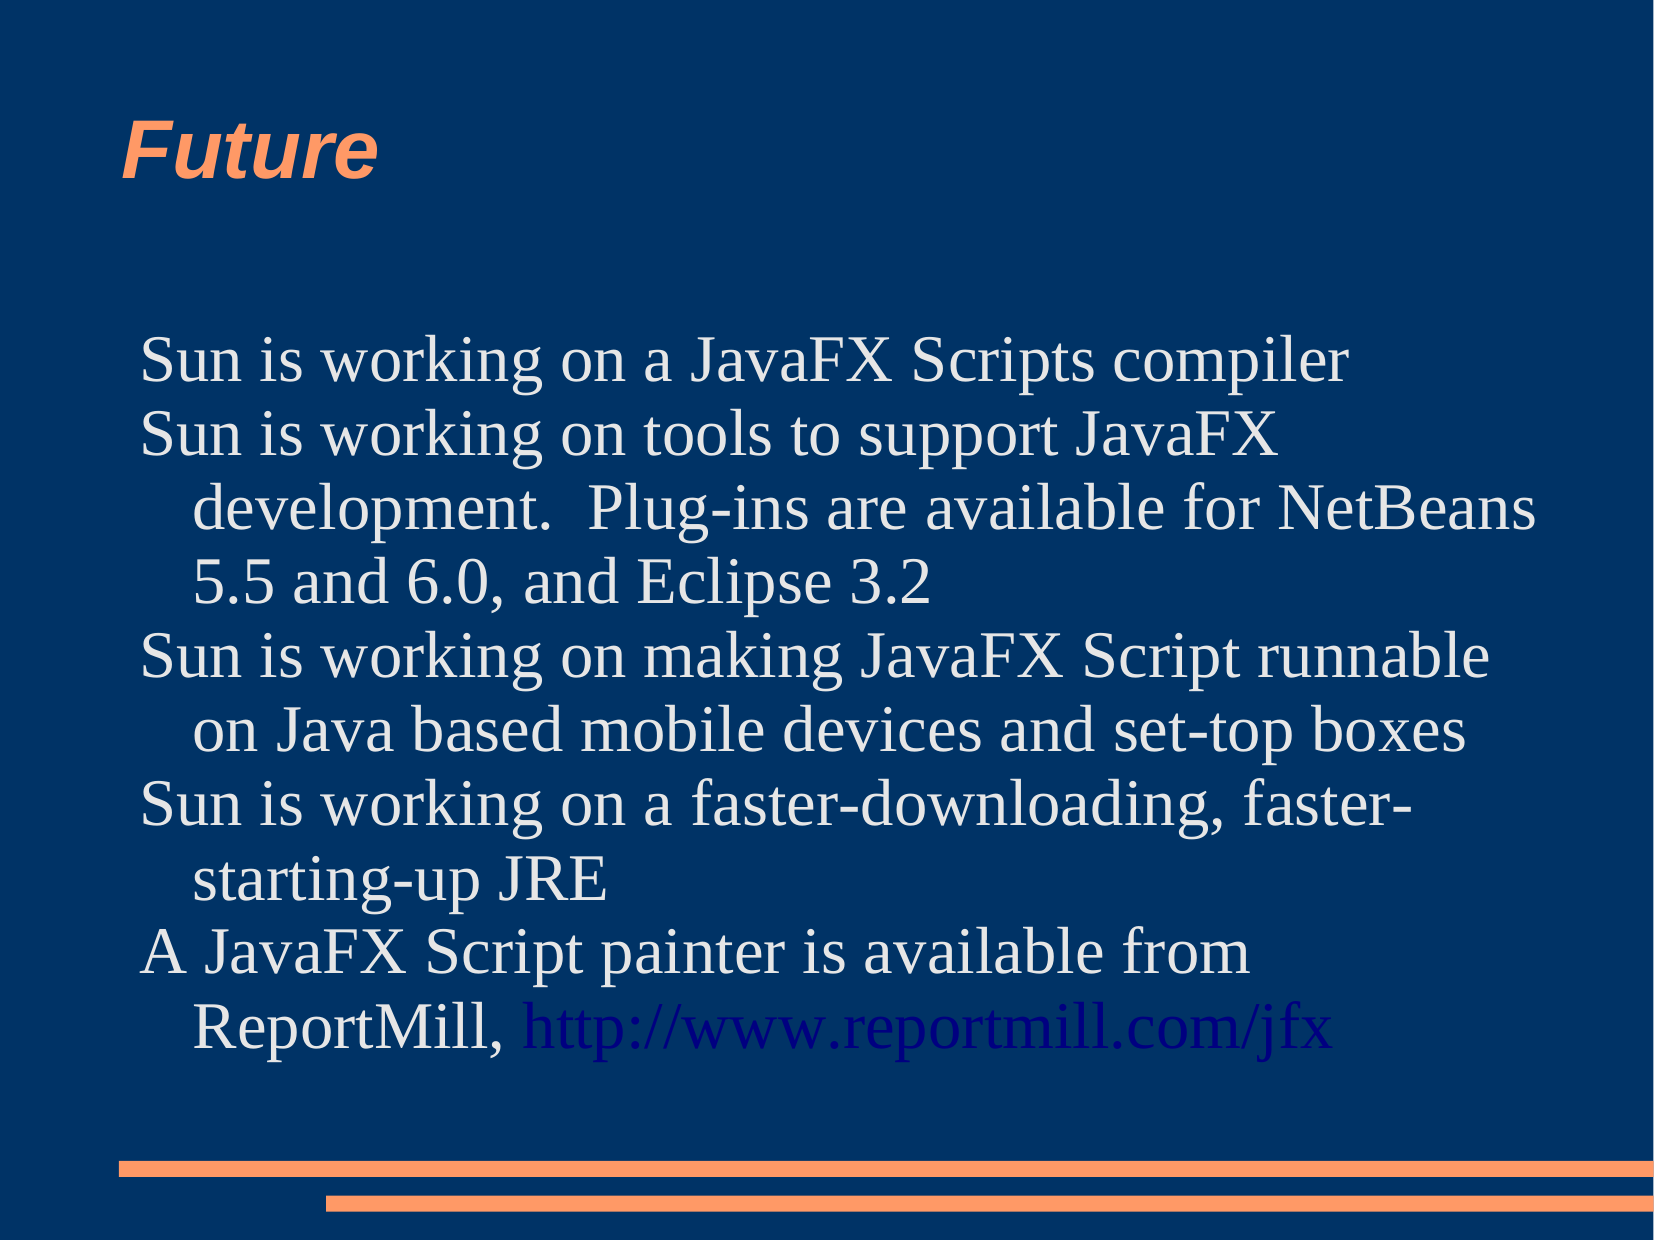

# Future
Sun is working on a JavaFX Scripts compiler
Sun is working on tools to support JavaFX development. Plug-ins are available for NetBeans 5.5 and 6.0, and Eclipse 3.2
Sun is working on making JavaFX Script runnable on Java based mobile devices and set-top boxes
Sun is working on a faster-downloading, faster-starting-up JRE
A JavaFX Script painter is available from ReportMill, http://www.reportmill.com/jfx